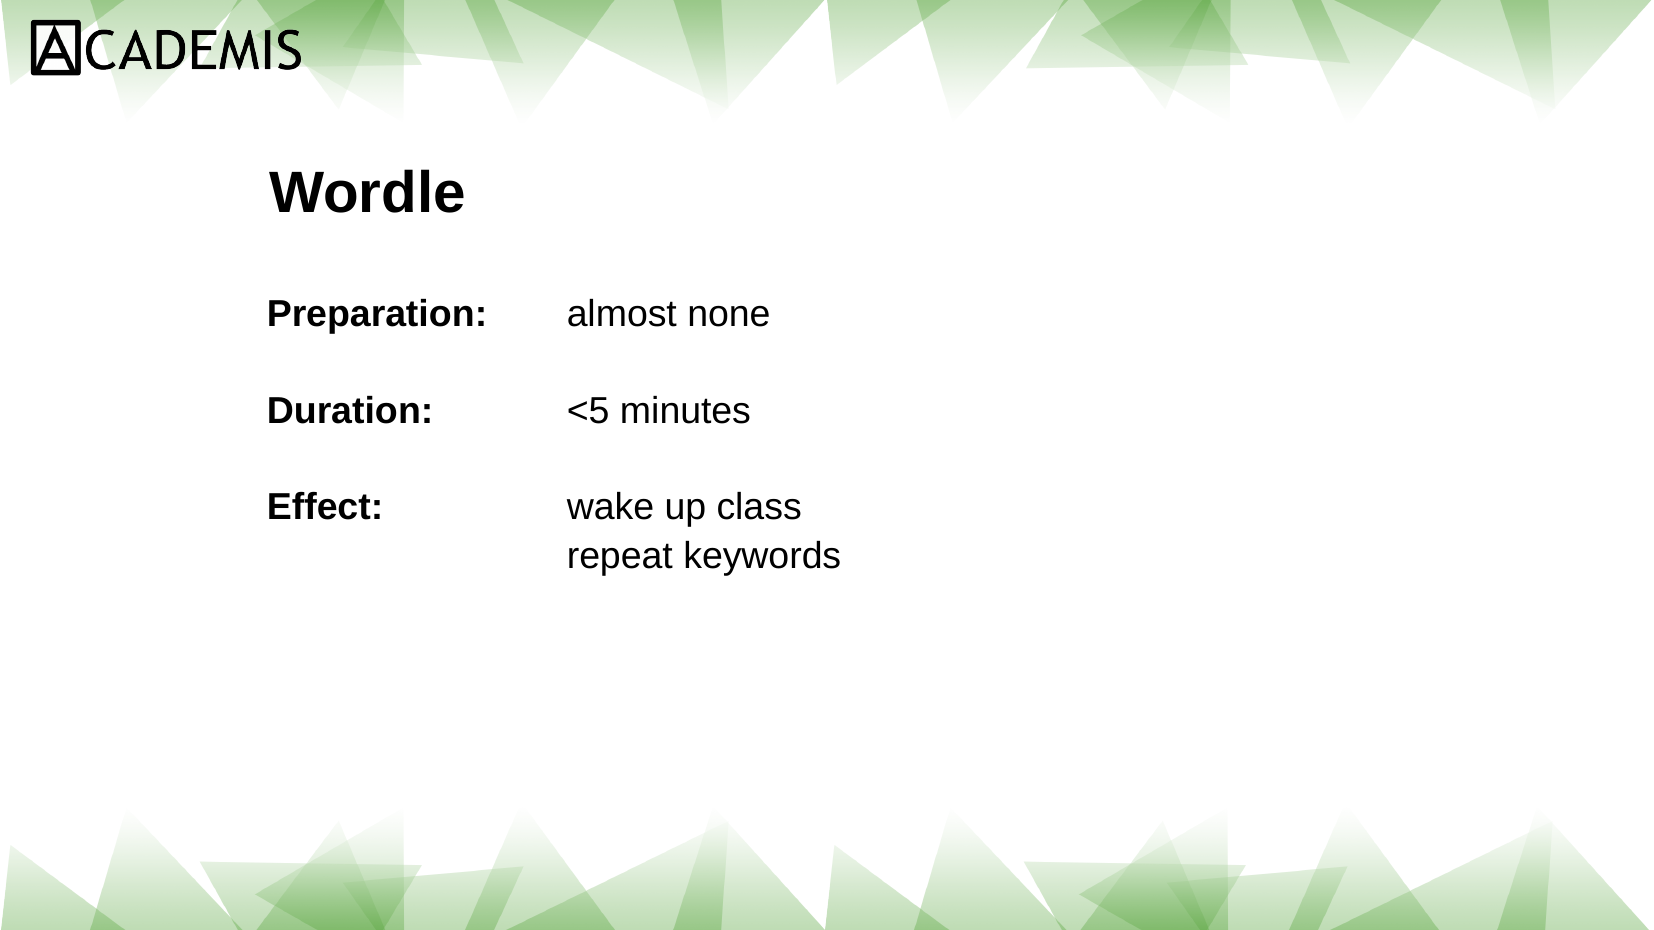

# Wordle
Preparation: 	almost none
Duration:		<5 minutes
Effect:			wake up class
				repeat keywords